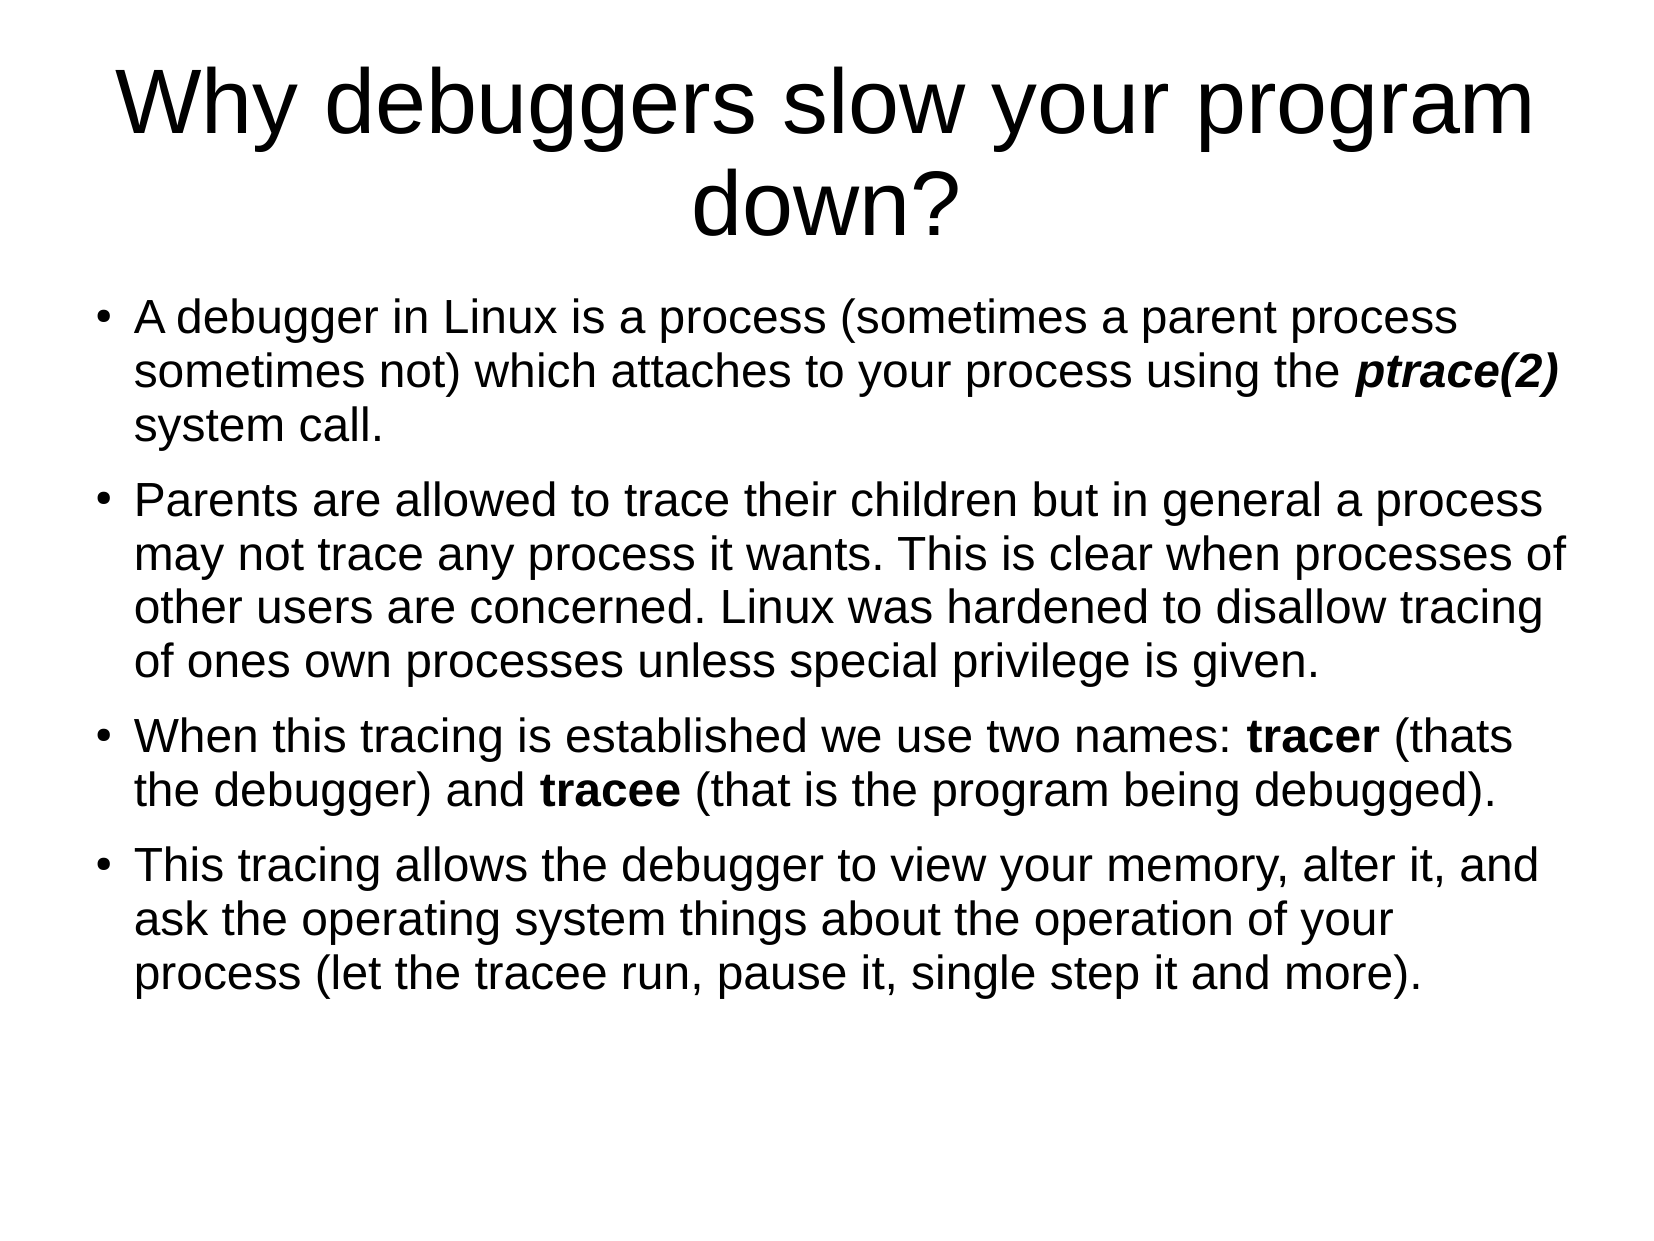

# Why debuggers slow your program down?
A debugger in Linux is a process (sometimes a parent process sometimes not) which attaches to your process using the ptrace(2) system call.
Parents are allowed to trace their children but in general a process may not trace any process it wants. This is clear when processes of other users are concerned. Linux was hardened to disallow tracing of ones own processes unless special privilege is given.
When this tracing is established we use two names: tracer (thats the debugger) and tracee (that is the program being debugged).
This tracing allows the debugger to view your memory, alter it, and ask the operating system things about the operation of your process (let the tracee run, pause it, single step it and more).